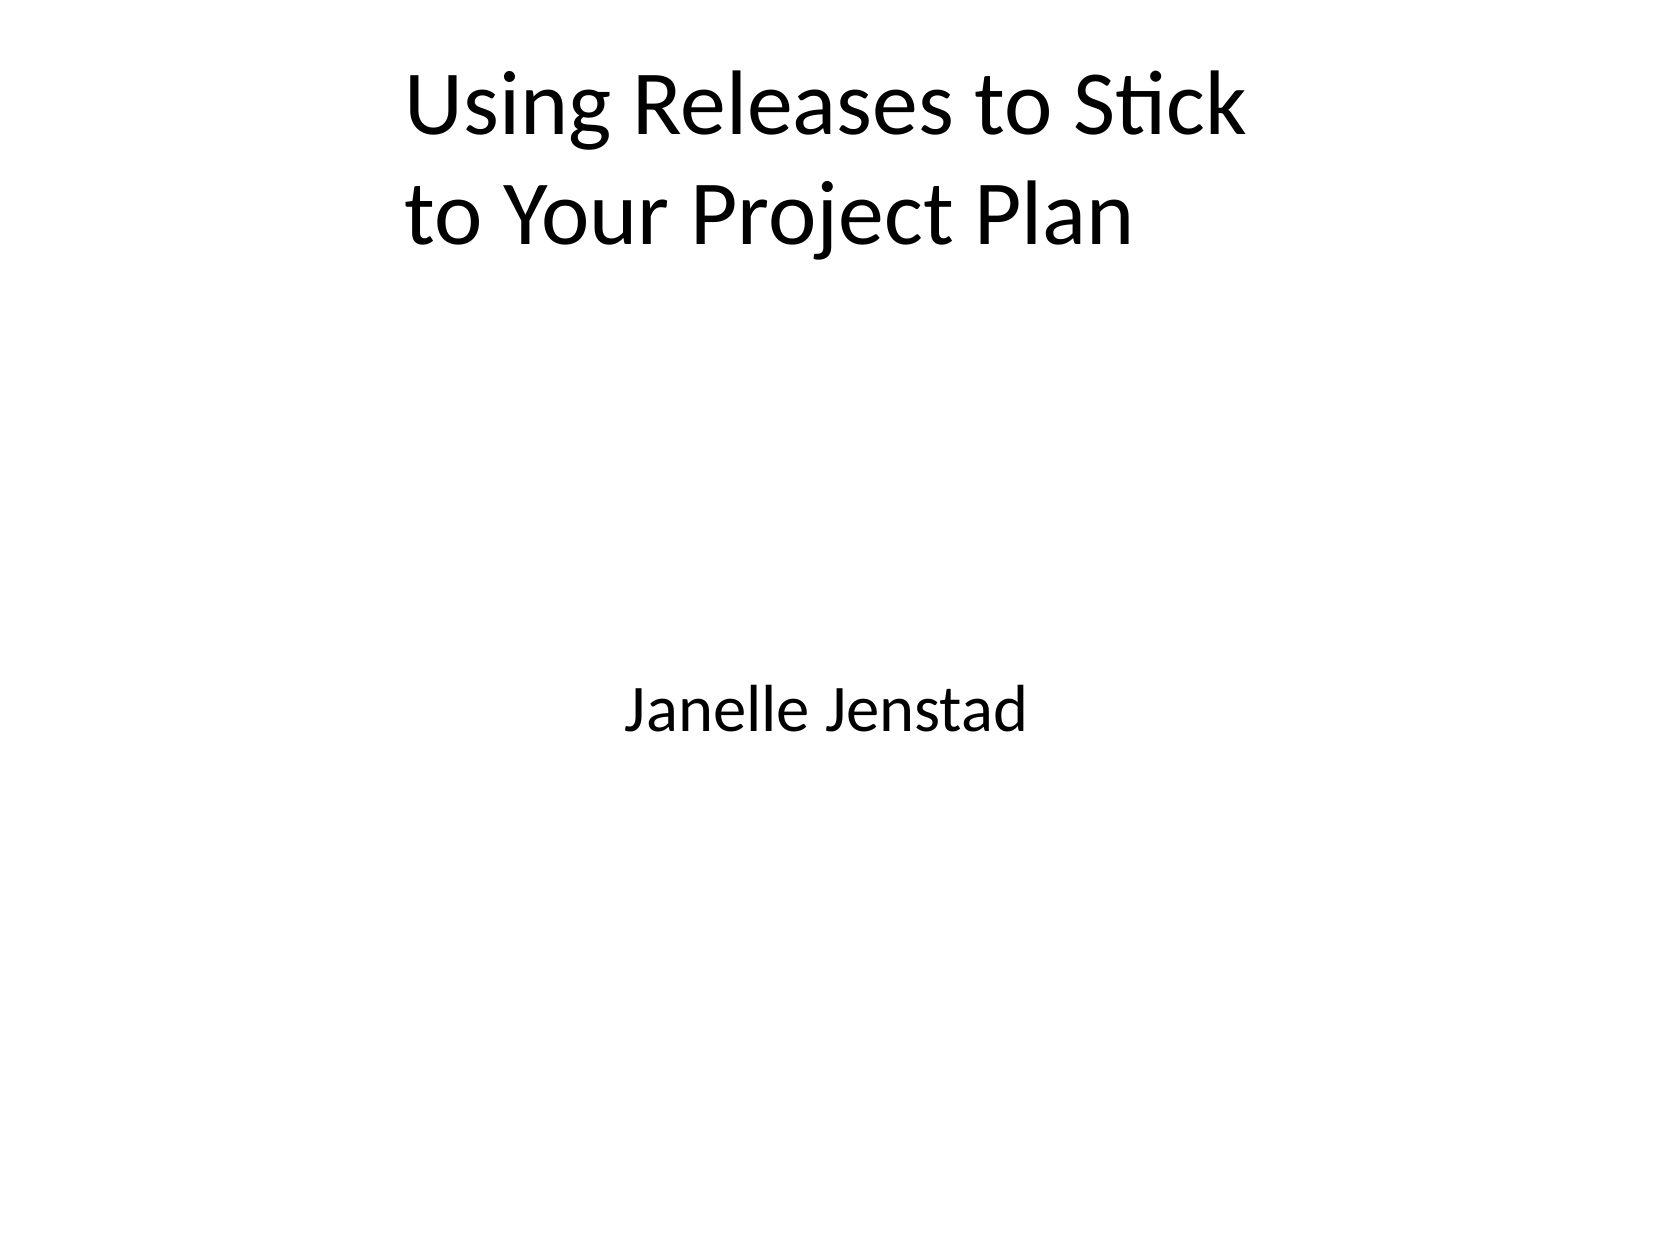

# Using Releases to Stick to Your Project Plan
Janelle Jenstad